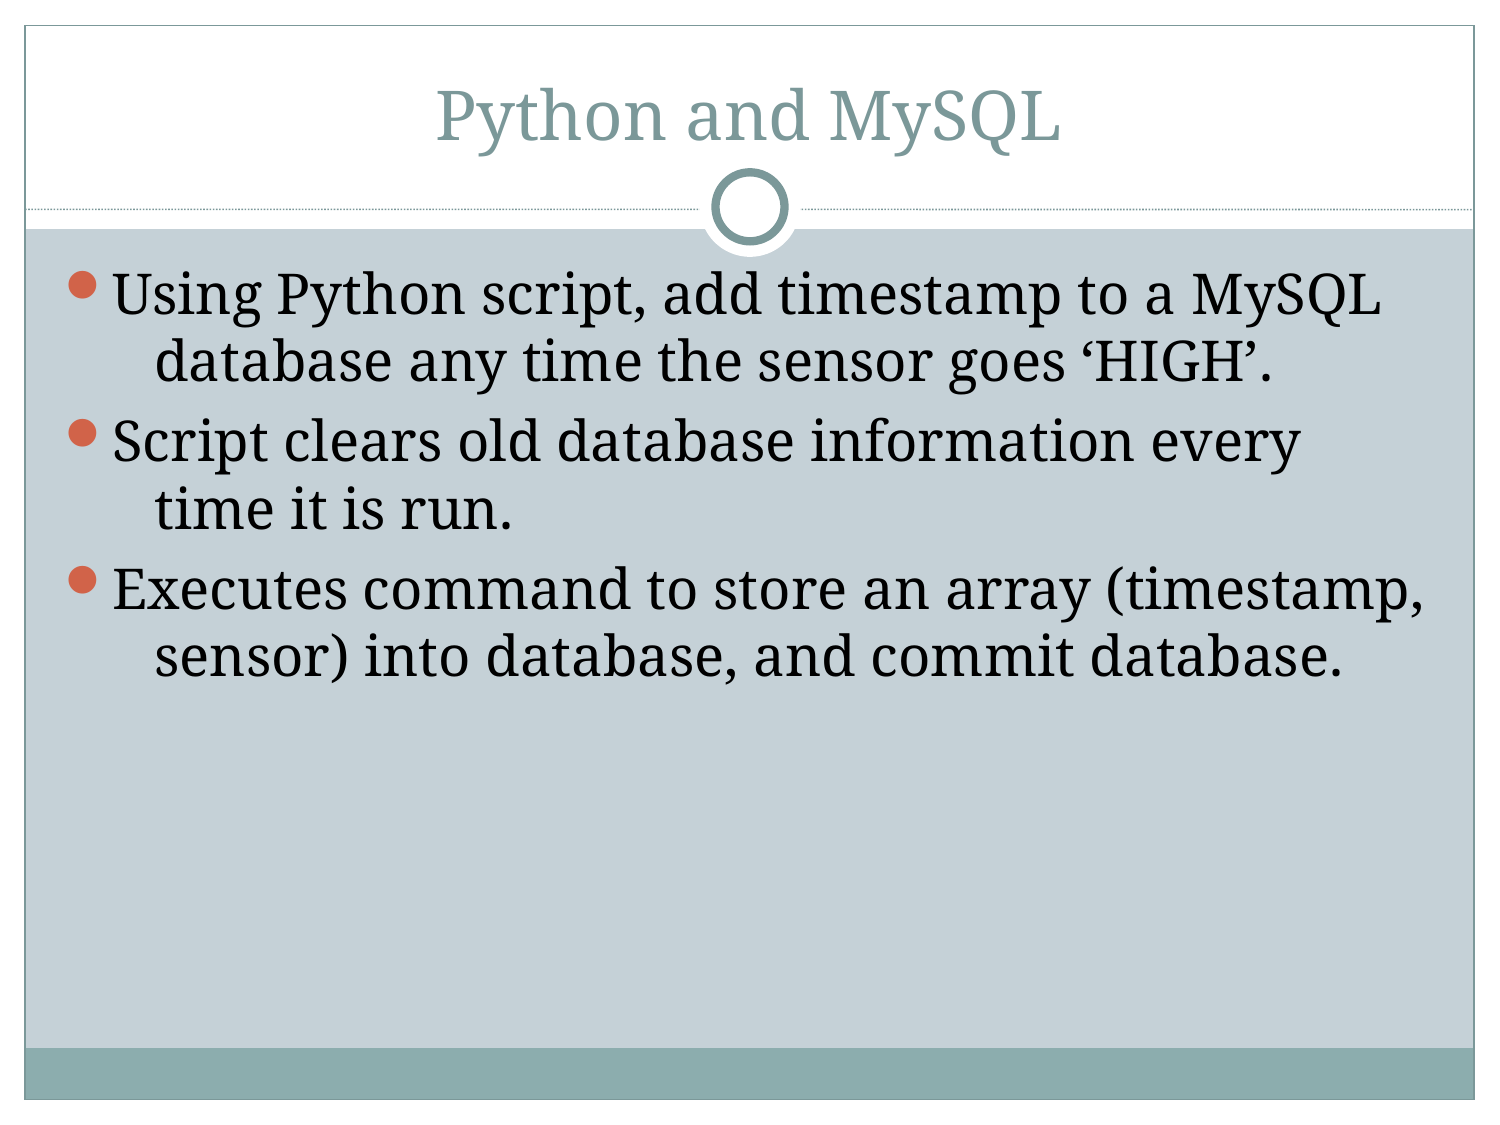

# Python and MySQL
Using Python script, add timestamp to a MySQL database any time the sensor goes ‘HIGH’.
Script clears old database information every time it is run.
Executes command to store an array (timestamp, sensor) into database, and commit database.